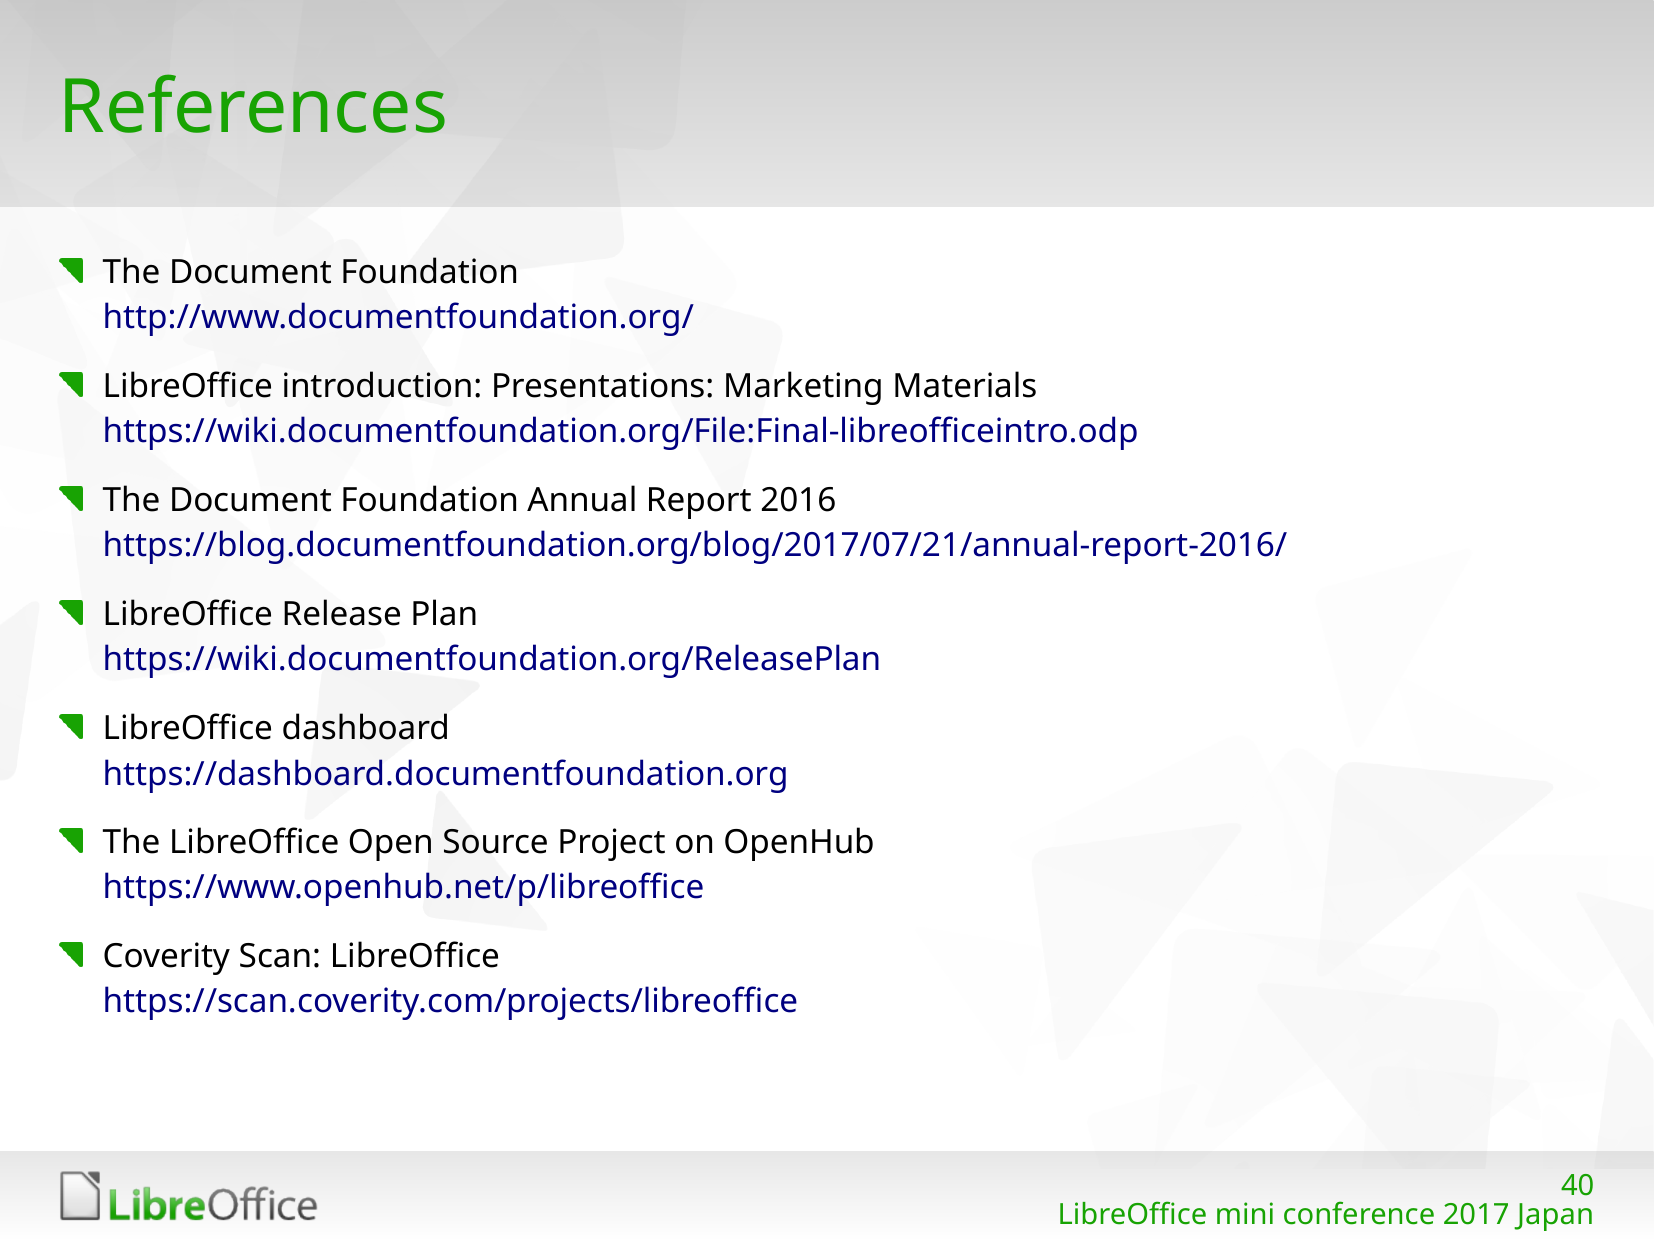

# References
The Document Foundation
http://www.documentfoundation.org/
LibreOffice introduction: Presentations: Marketing Materials
https://wiki.documentfoundation.org/File:Final-libreofficeintro.odp
The Document Foundation Annual Report 2016
https://blog.documentfoundation.org/blog/2017/07/21/annual-report-2016/
LibreOffice Release Plan
https://wiki.documentfoundation.org/ReleasePlan
LibreOffice dashboard
https://dashboard.documentfoundation.org
The LibreOffice Open Source Project on OpenHub
https://www.openhub.net/p/libreoffice
Coverity Scan: LibreOffice
https://scan.coverity.com/projects/libreoffice
40
 LibreOffice mini conference 2017 Japan